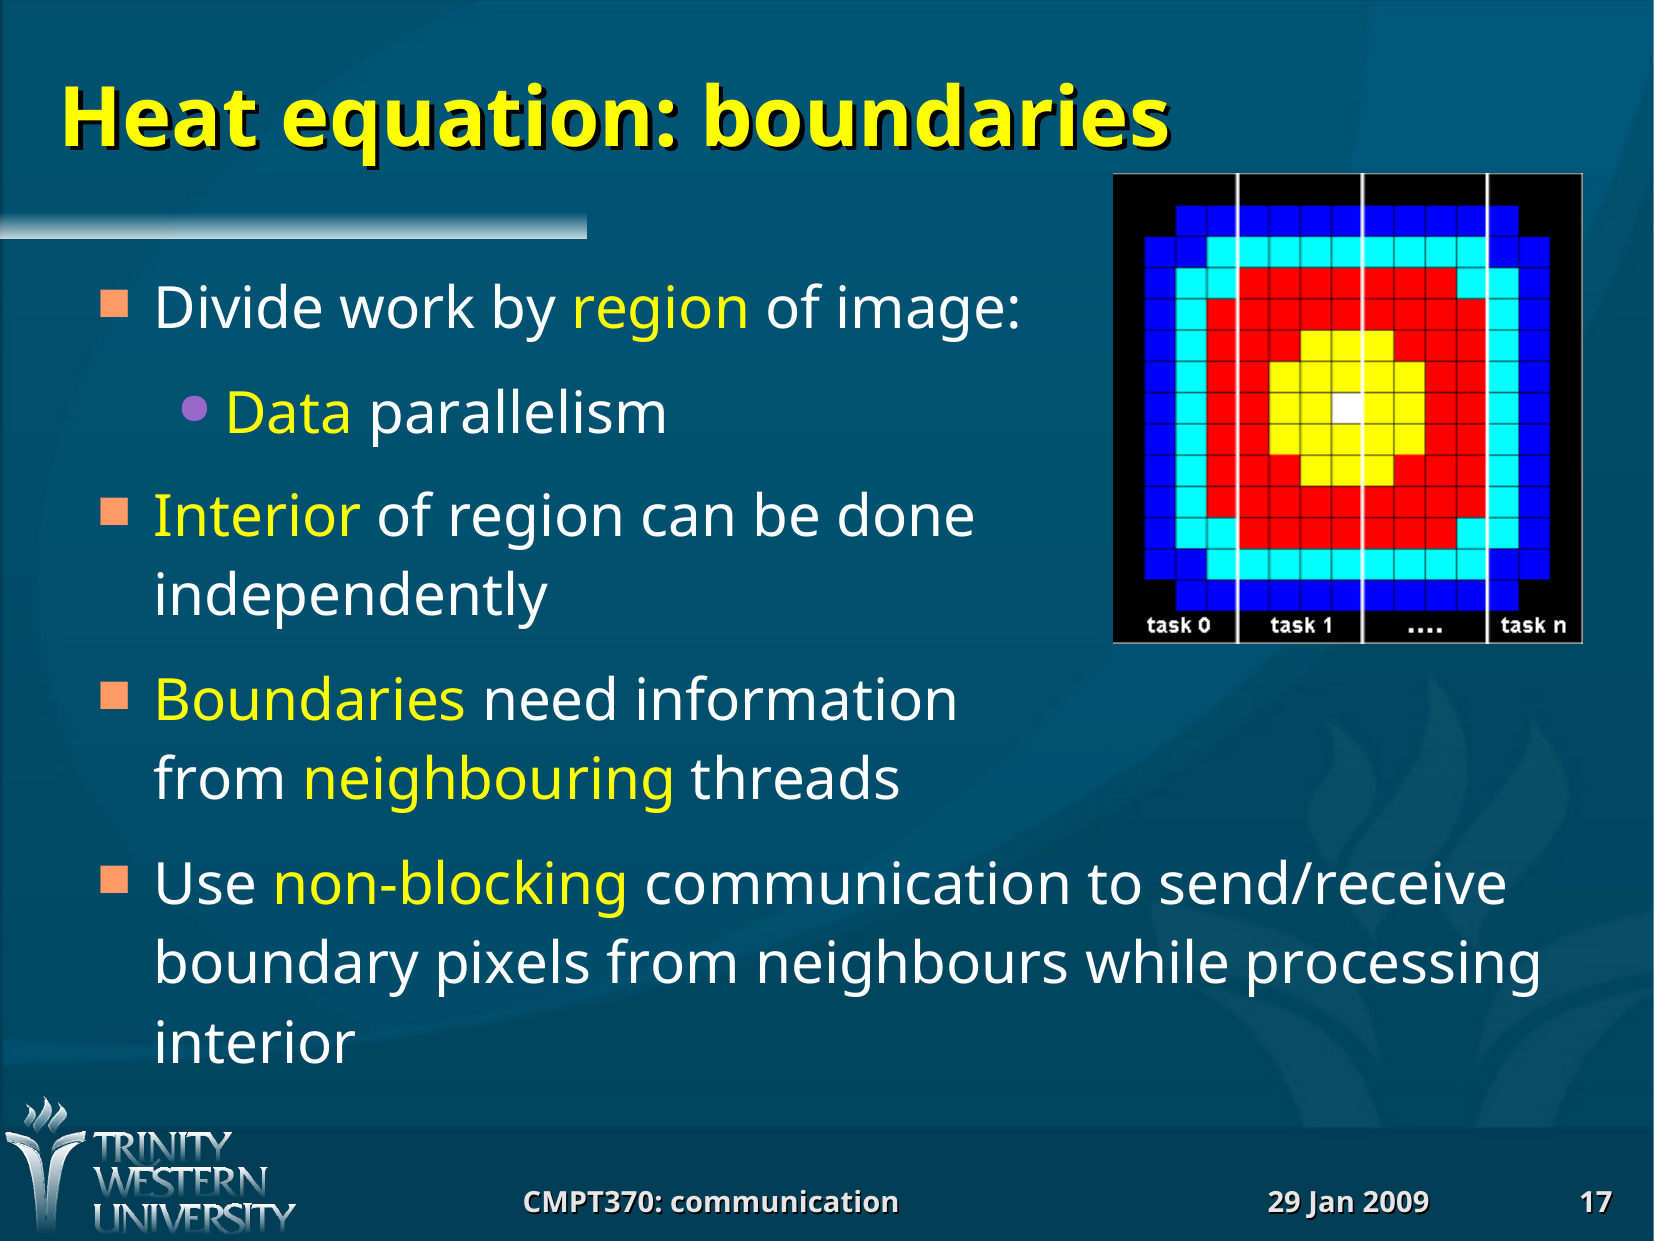

# Heat equation: boundaries
Divide work by region of image:
Data parallelism
Interior of region can be done
independently
Boundaries need information
from neighbouring threads
Use non-blocking communication to send/receive boundary pixels from neighbours while processing interior
CMPT370: communication
29 Jan 2009
17